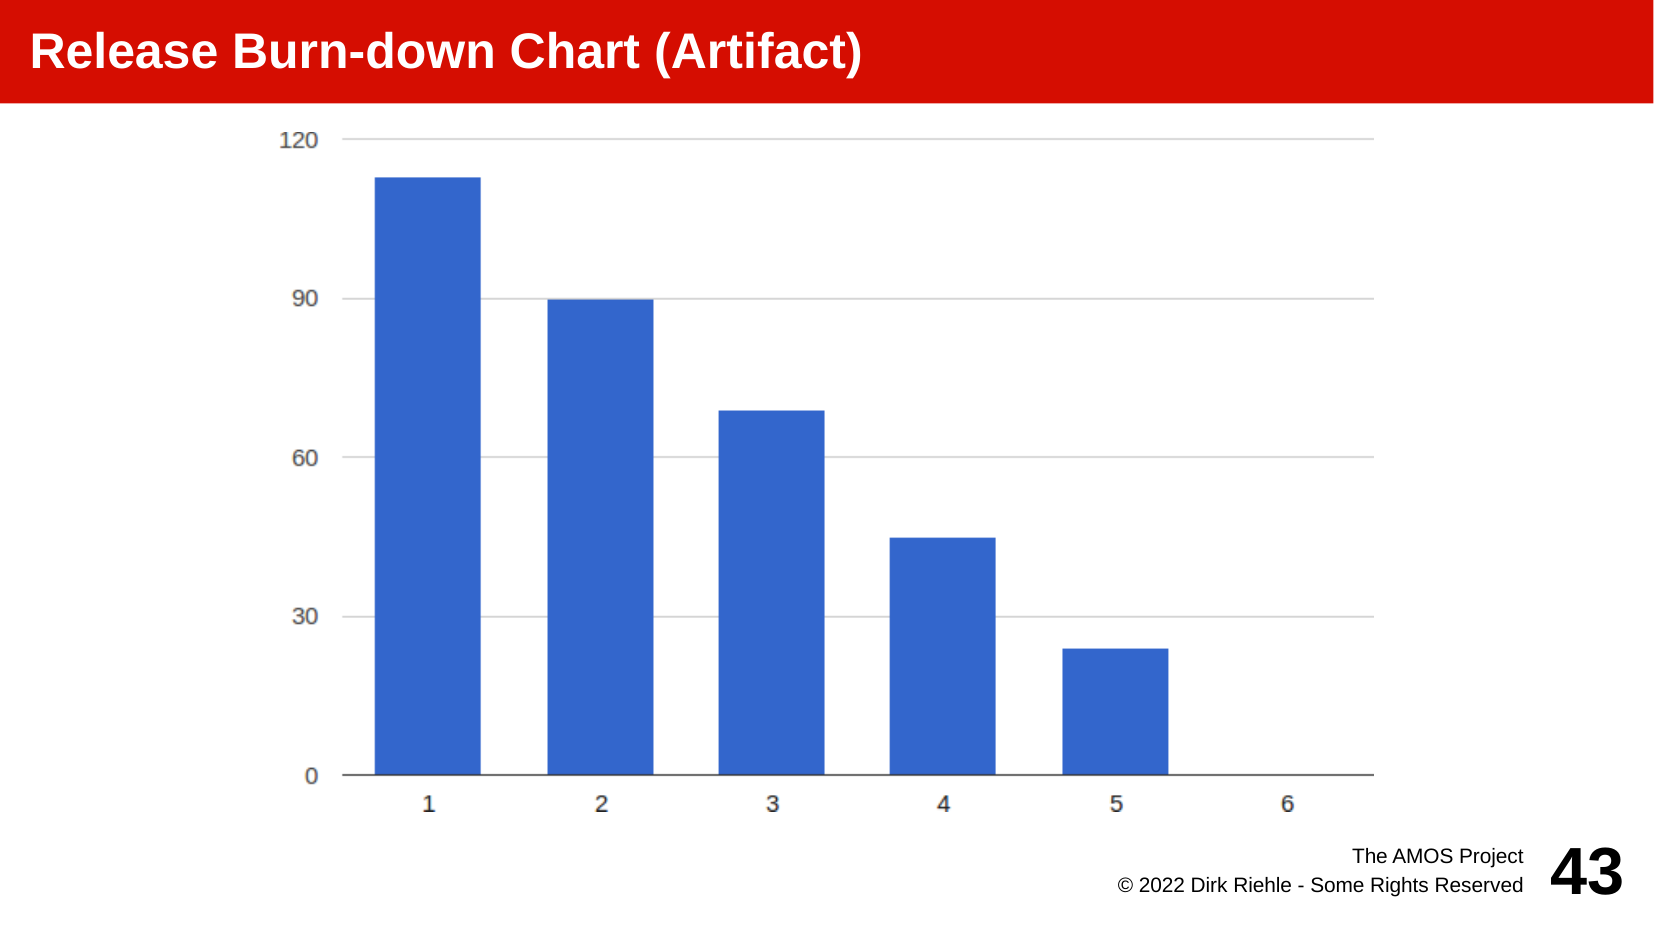

# Release Burn-down Chart (Artifact)
The AMOS Project
43
© 2022 Dirk Riehle - Some Rights Reserved